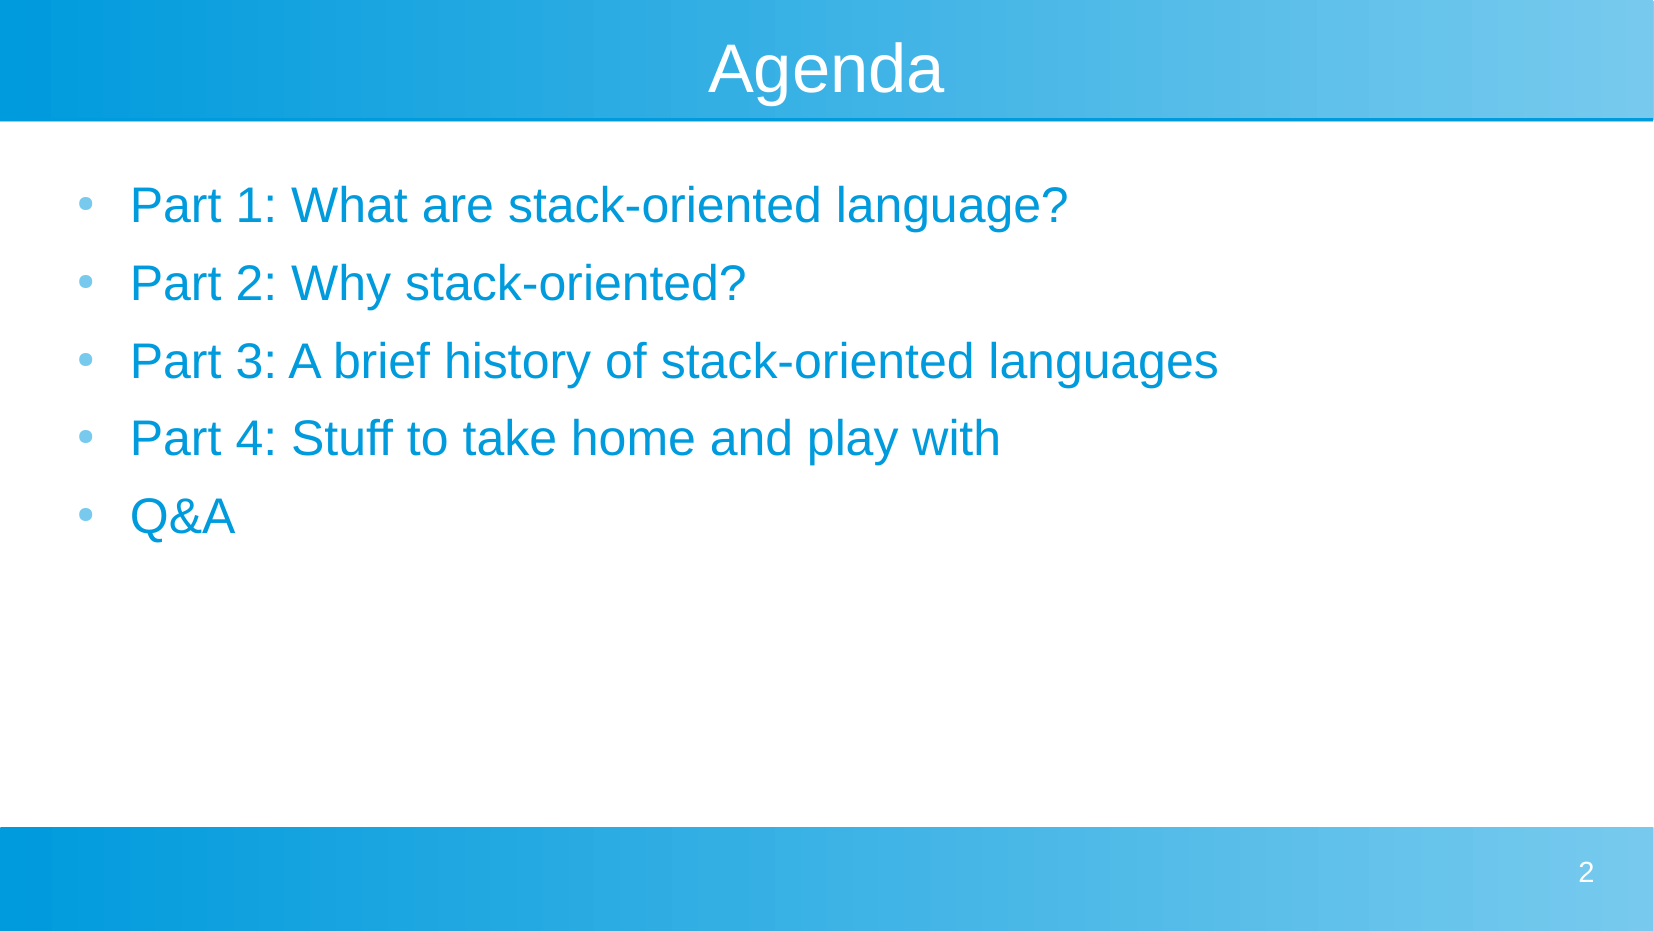

# Agenda
Part 1: What are stack-oriented language?
Part 2: Why stack-oriented?
Part 3: A brief history of stack-oriented languages
Part 4: Stuff to take home and play with
Q&A
2